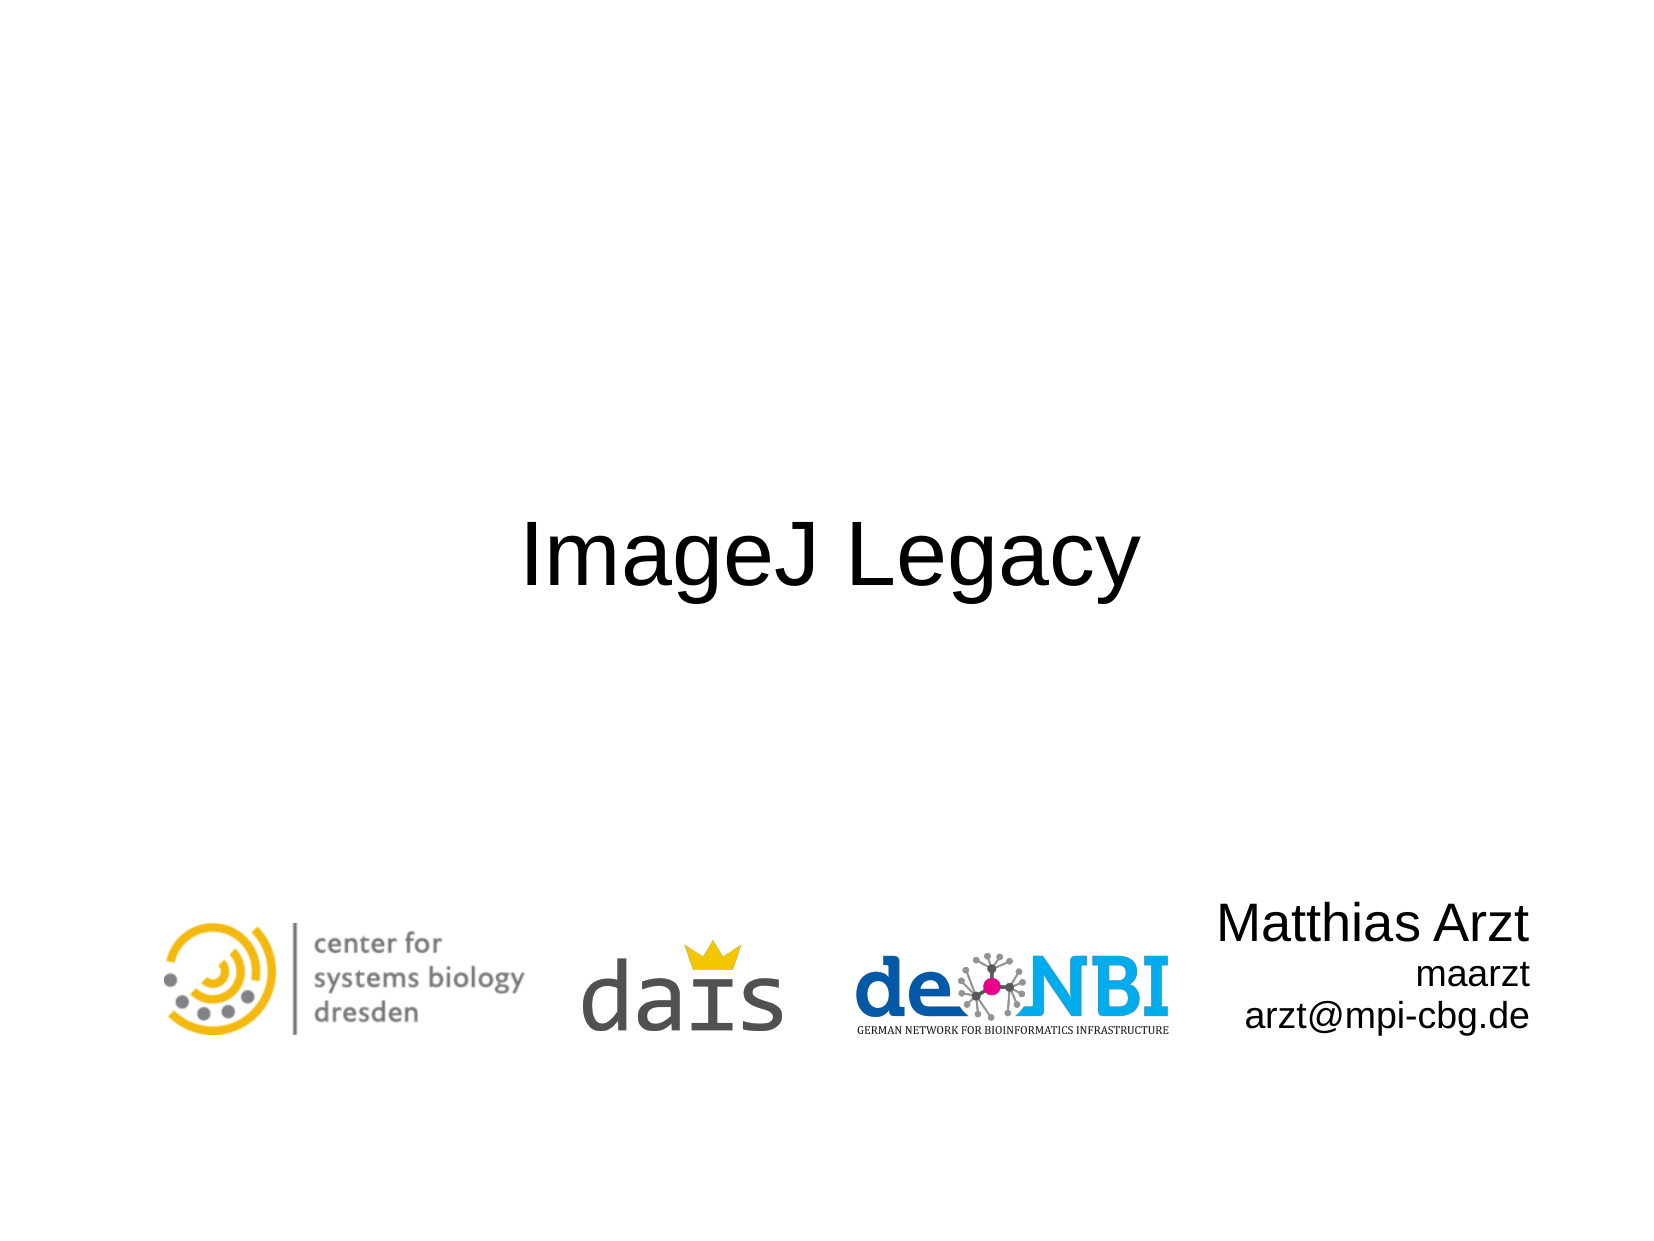

# ImageJ Legacy
Matthias Arzt
maarzt
arzt@mpi-cbg.de